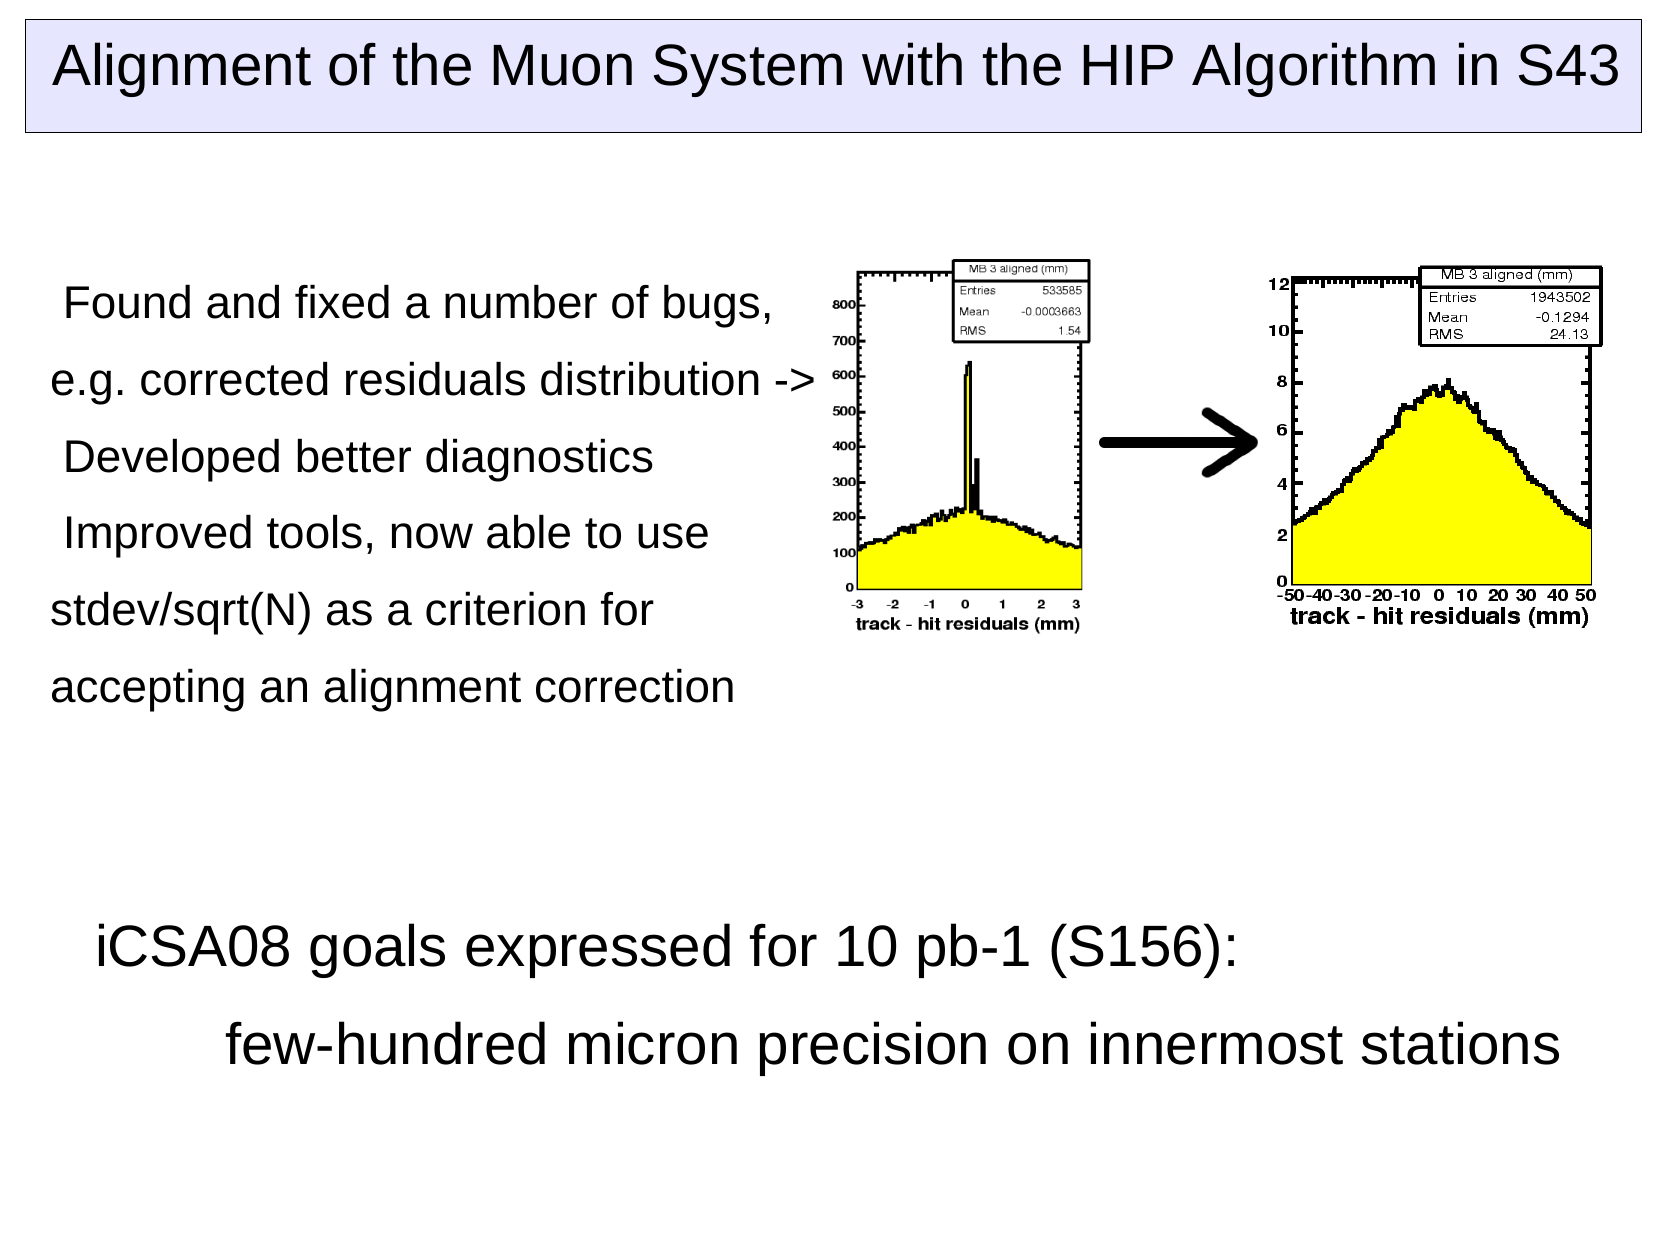

Alignment of the Muon System with the HIP Algorithm in S43
 Found and fixed a number of bugs, e.g. corrected residuals distribution ->
 Developed better diagnostics
 Improved tools, now able to use stdev/sqrt(N) as a criterion for accepting an alignment correction
iCSA08 goals expressed for 10 pb-1 (S156):
 few-hundred micron precision on innermost stations